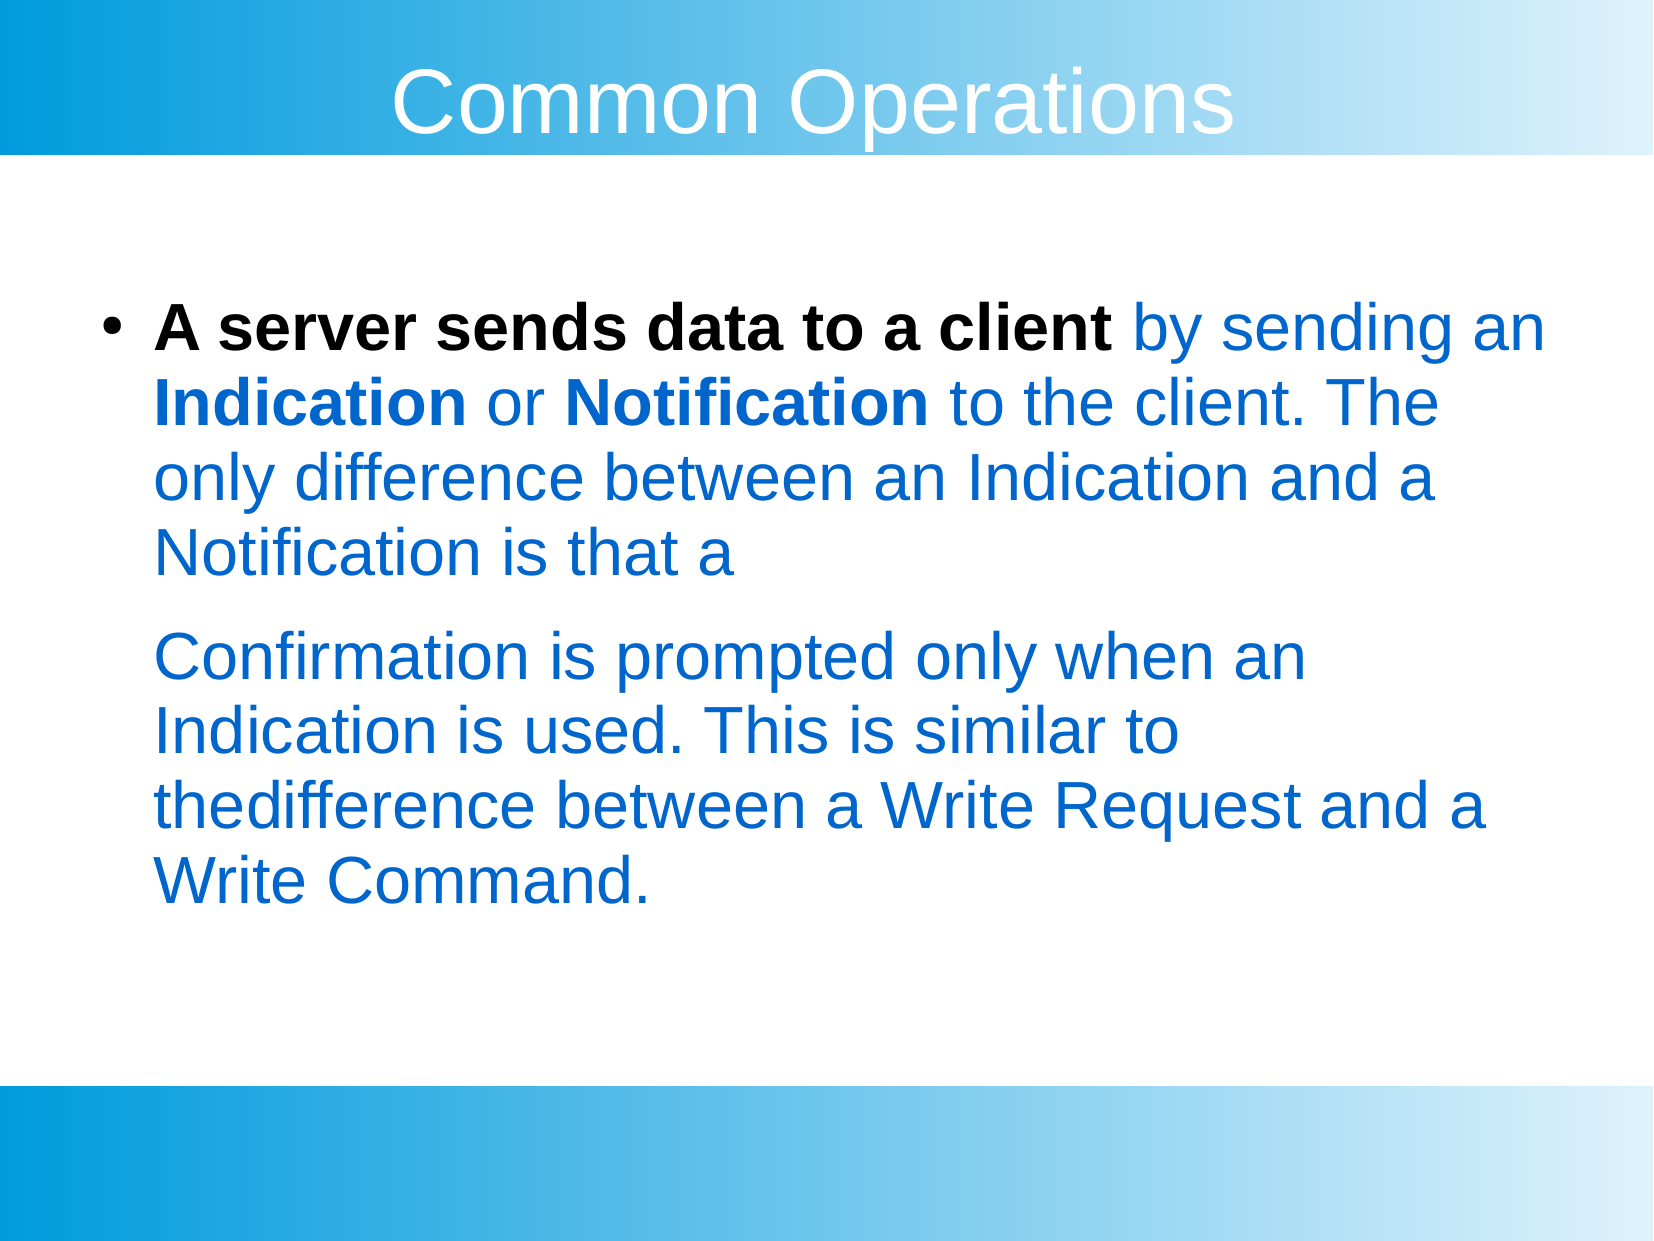

# Common Operations
A server sends data to a client by sending an Indication or Notification to the client. The only difference between an Indication and a Notification is that a
Confirmation is prompted only when an Indication is used. This is similar to thedifference between a Write Request and a Write Command.